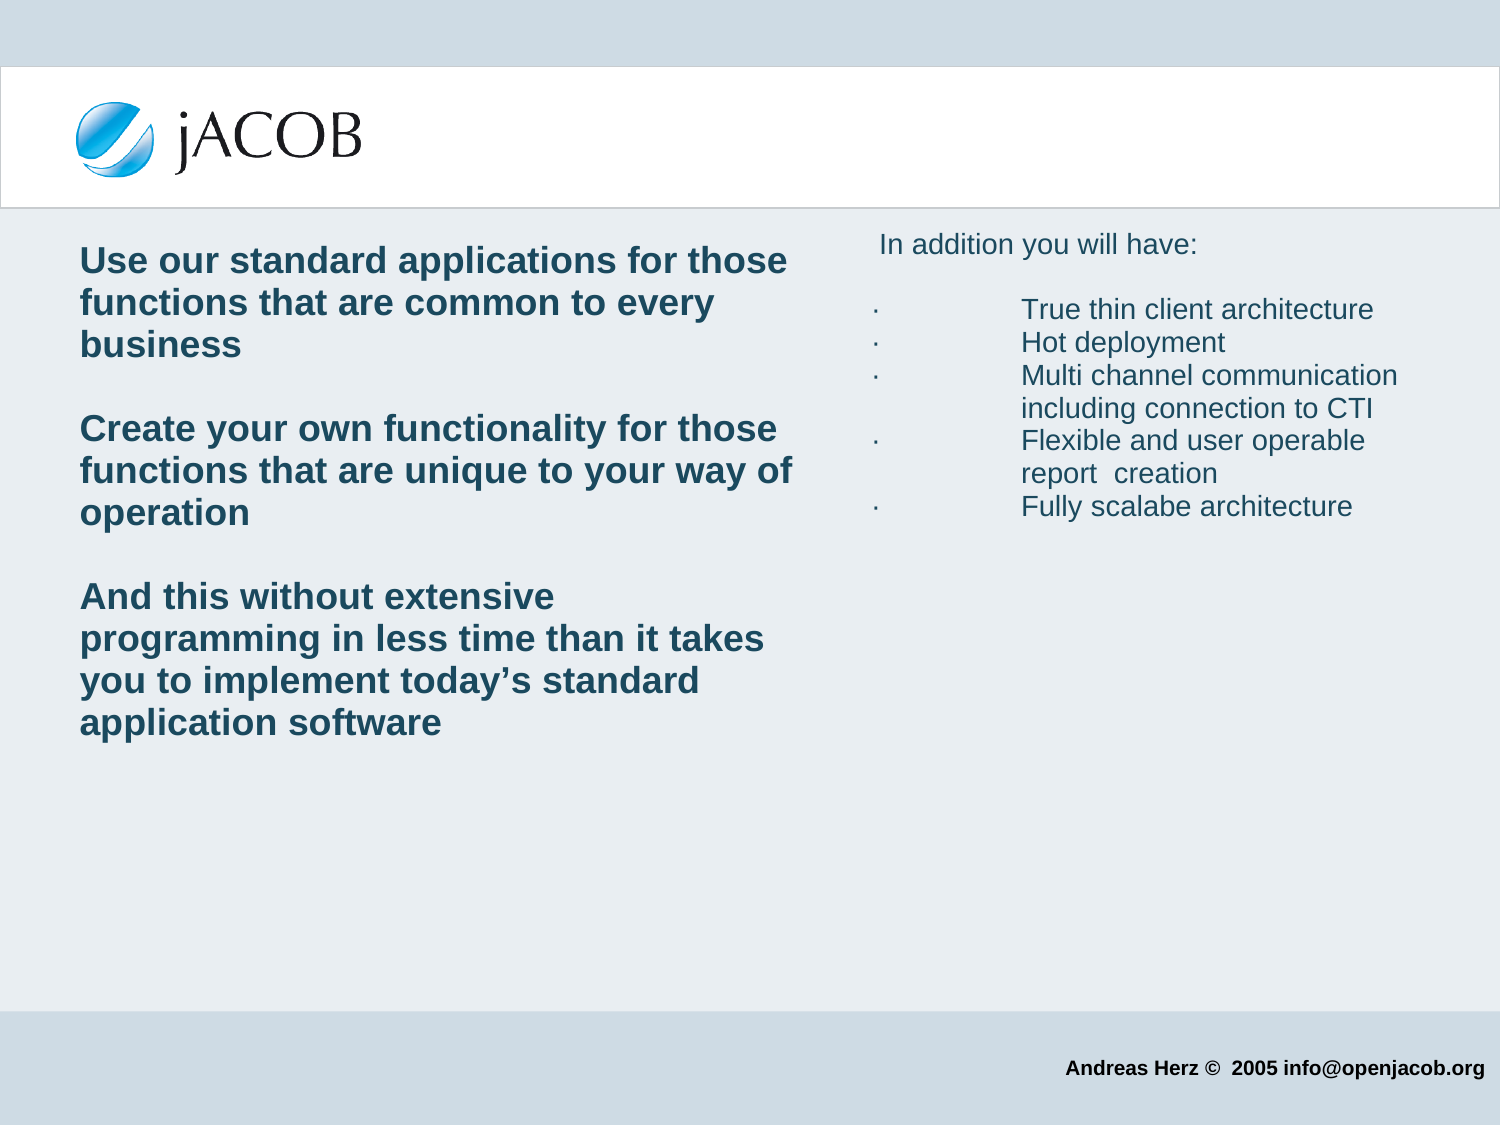

In addition you will have:
·	True thin client architecture
·	Hot deployment
·	Multi channel communication 	including connection to CTI
·	Flexible and user operable 	report creation
·	Fully scalabe architecture
Use our standard applications for those functions that are common to every business
Create your own functionality for those functions that are unique to your way of operation
And this without extensive programming in less time than it takes you to implement today’s standard application software